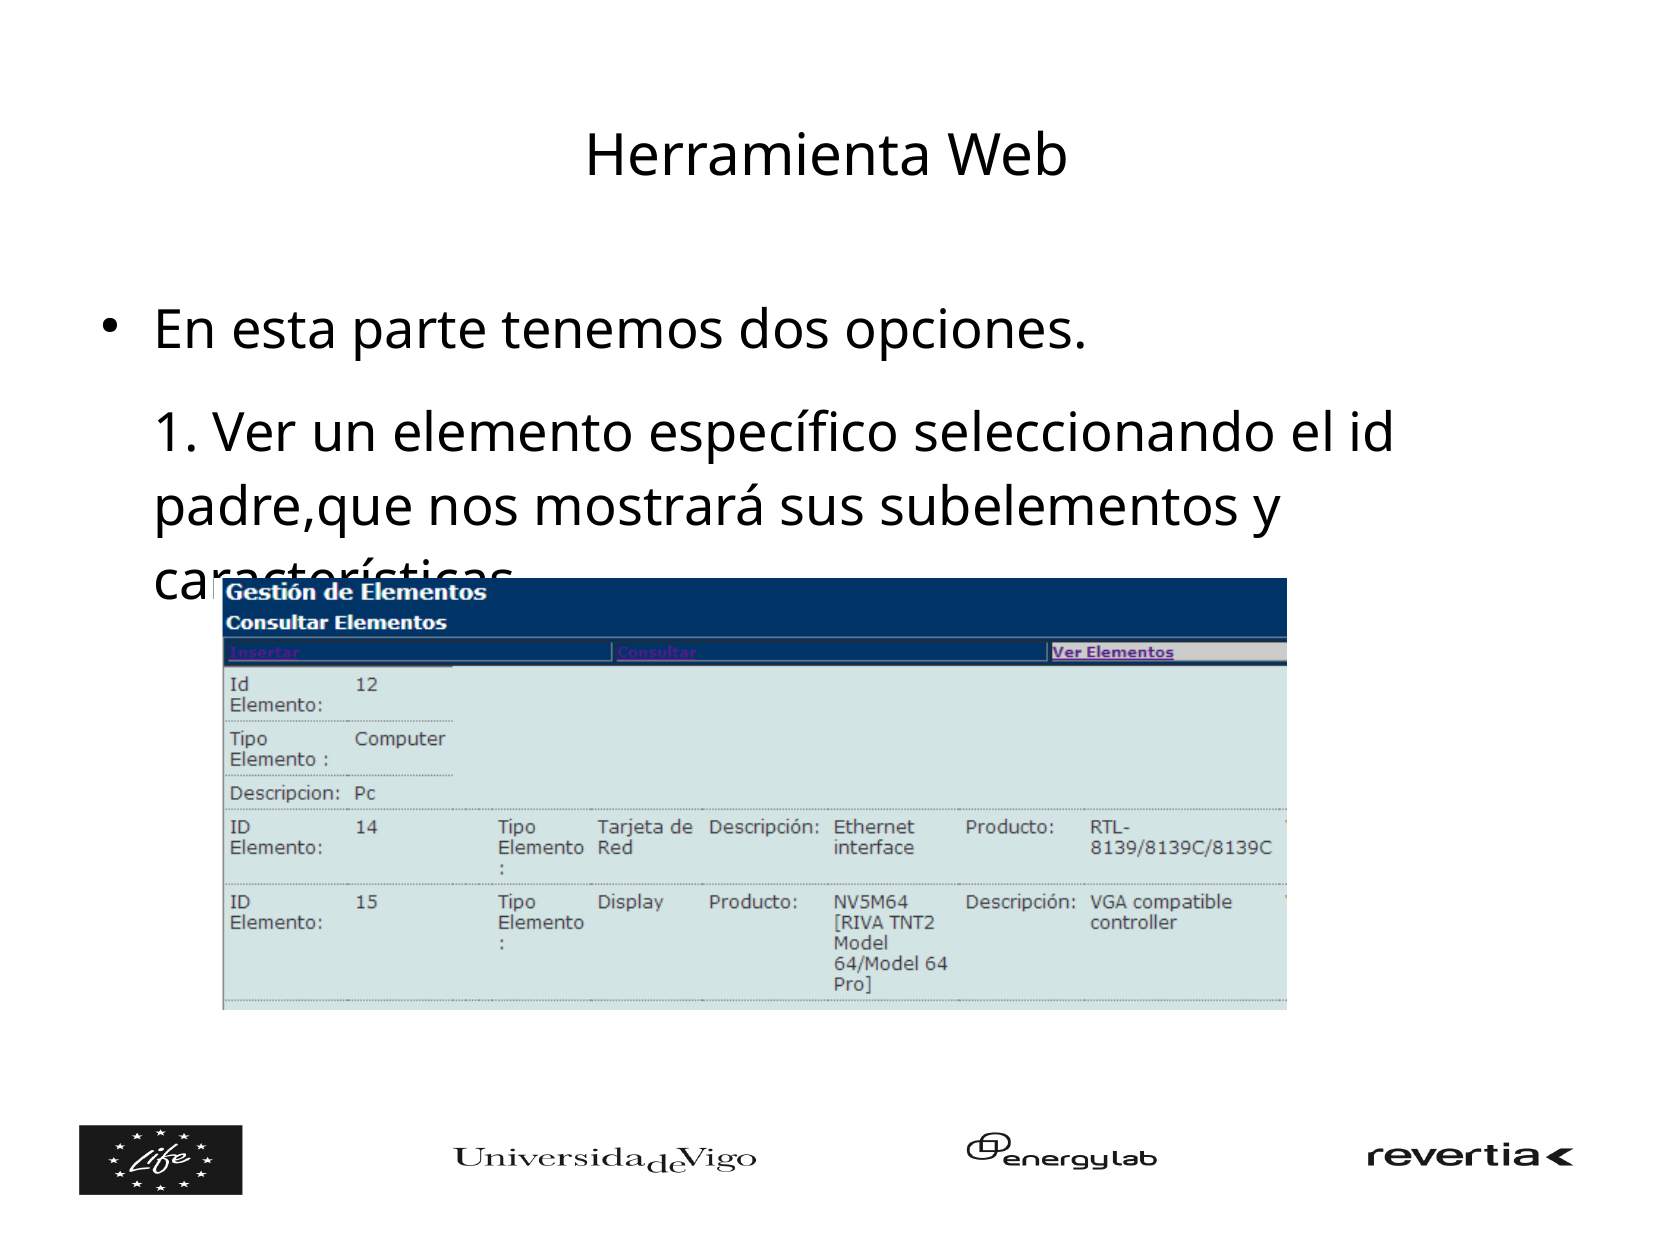

# Herramienta Web
En esta parte tenemos dos opciones.
1. Ver un elemento específico seleccionando el id padre,que nos mostrará sus subelementos y características.